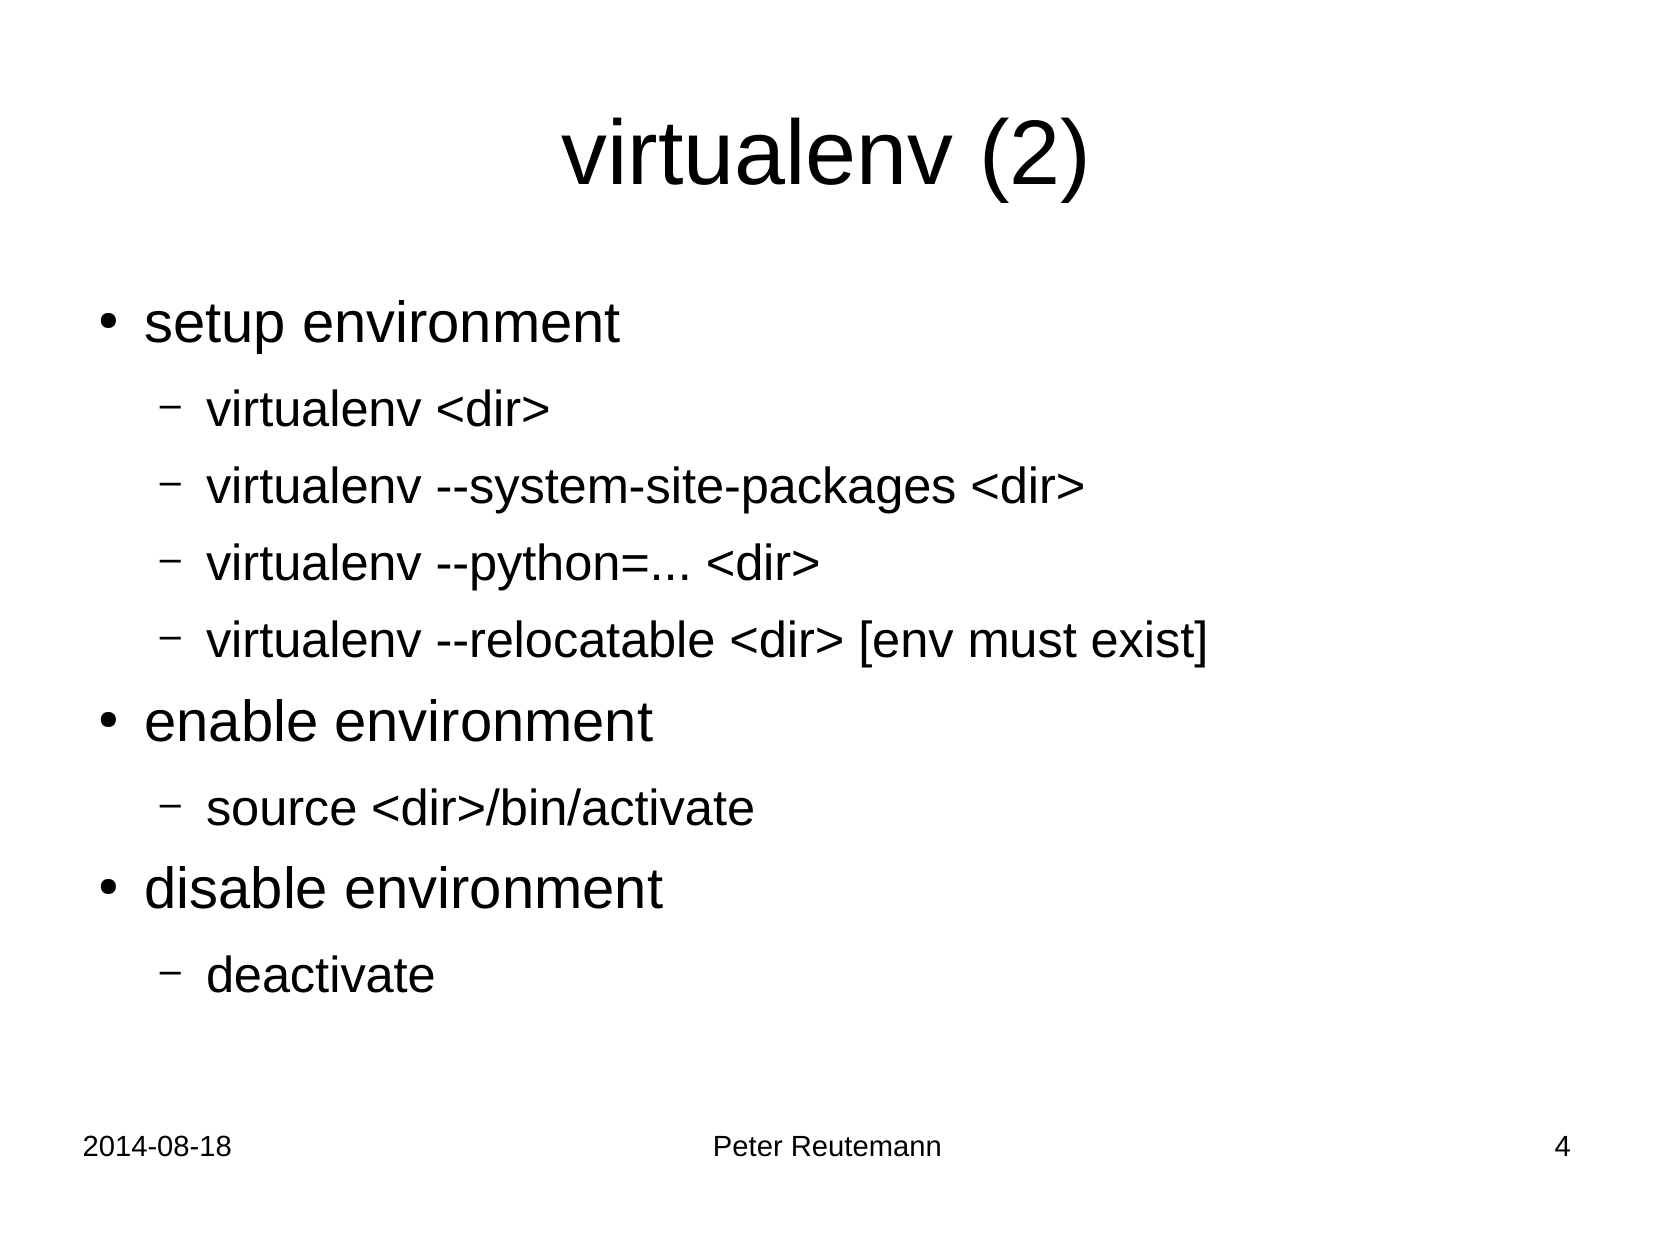

# virtualenv (2)
setup environment
virtualenv <dir>
virtualenv --system-site-packages <dir>
virtualenv --python=... <dir>
virtualenv --relocatable <dir> [env must exist]
enable environment
source <dir>/bin/activate
disable environment
deactivate
2014-08-18
Peter Reutemann
4